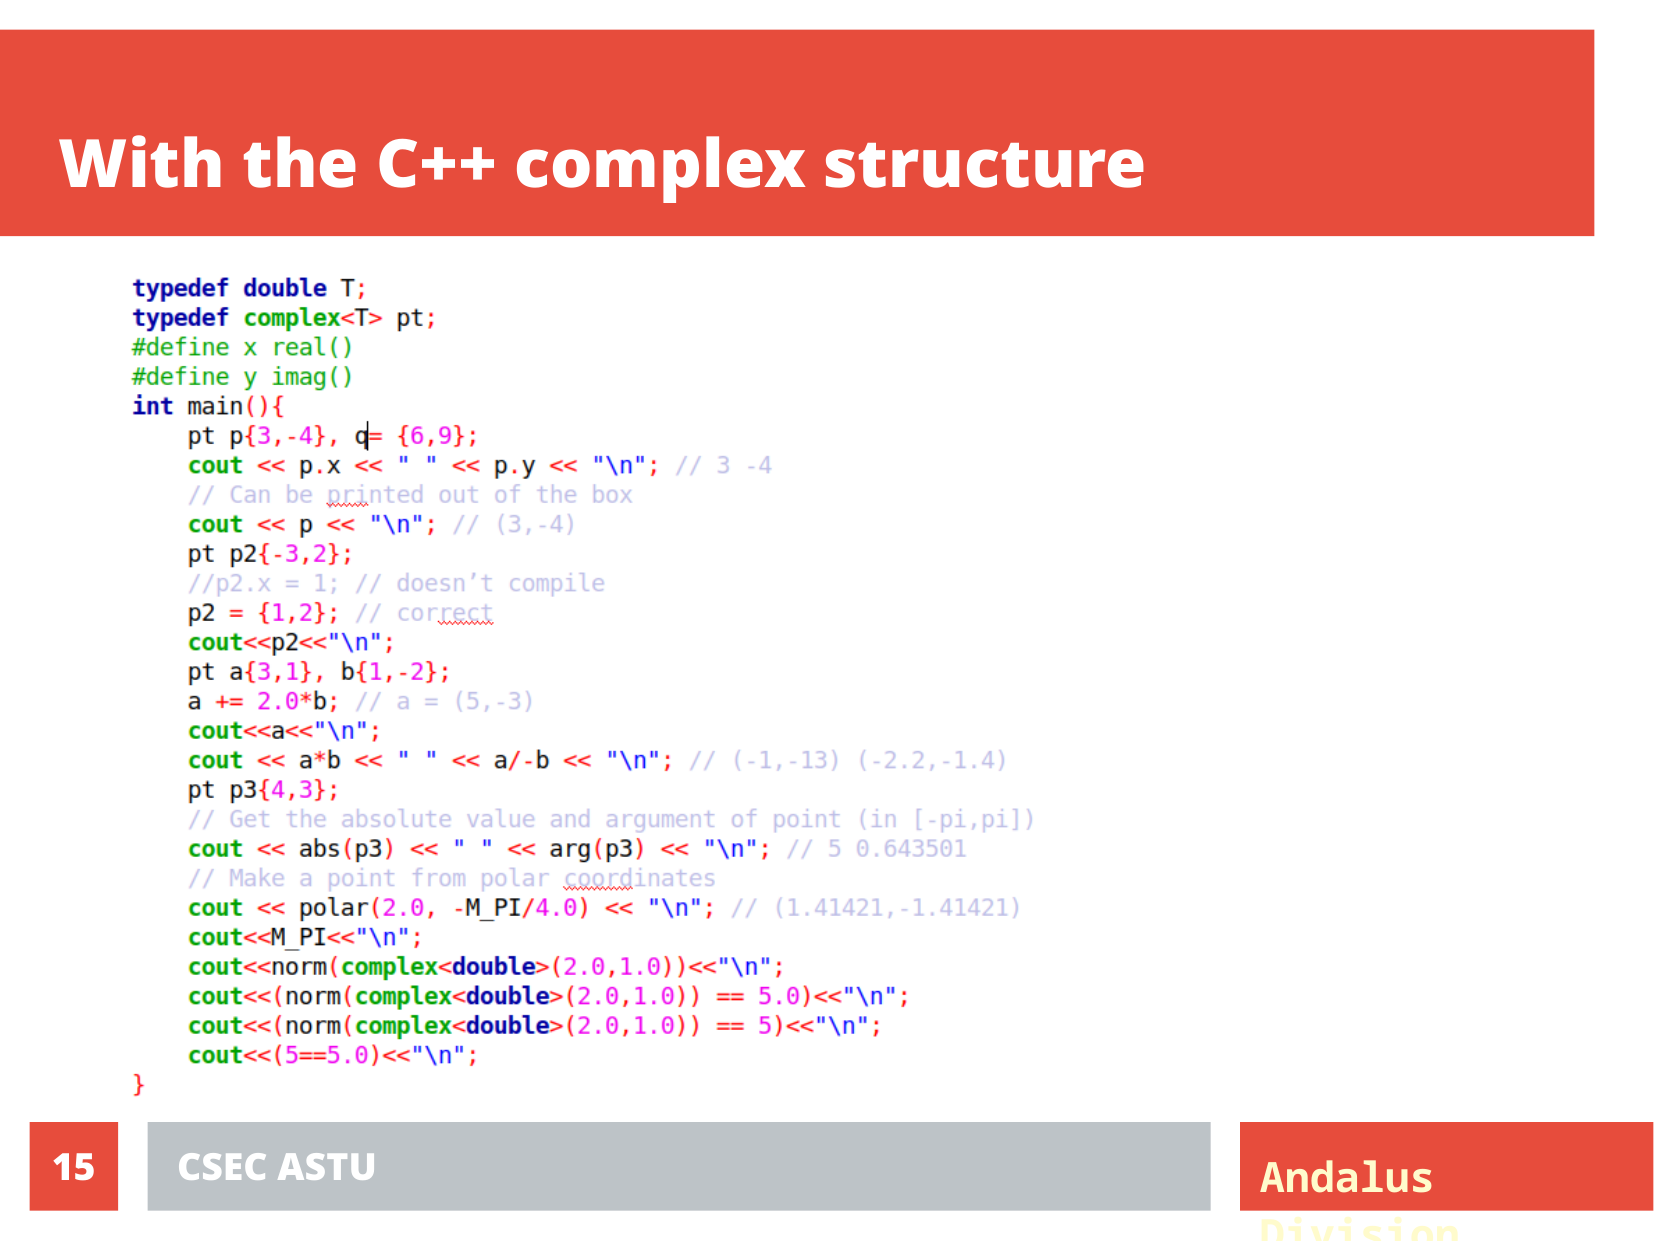

# With the C++ complex structure
15
CSEC ASTU
Andalus Division